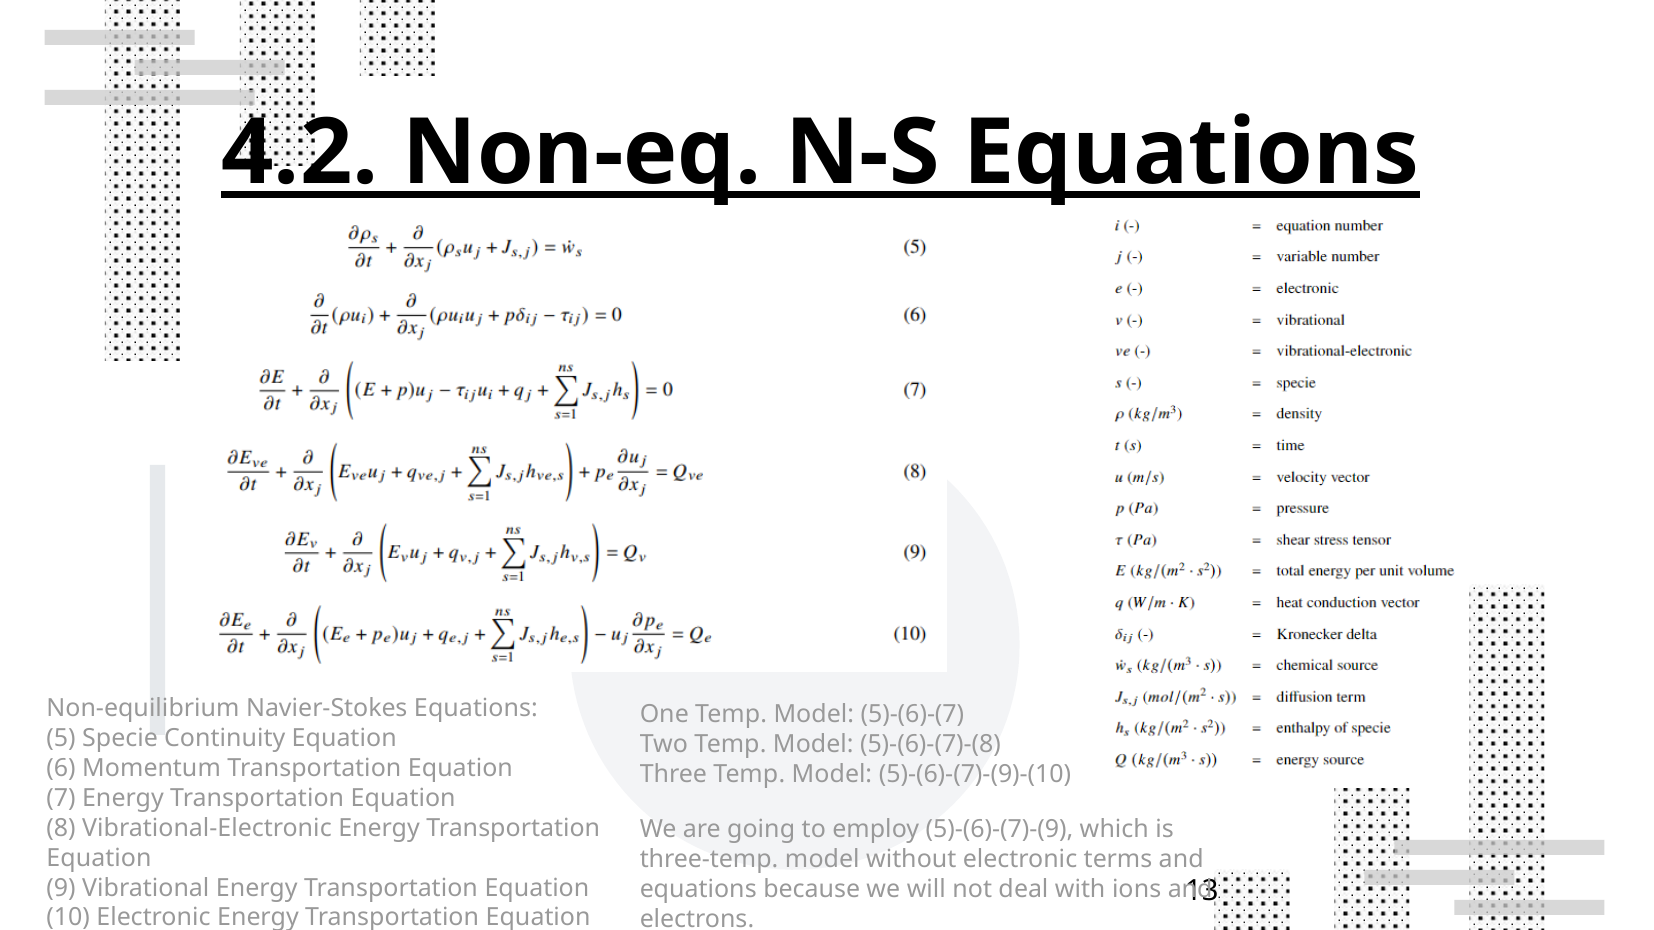

# 4.2. Non-eq. N-S Equations
Non-equilibrium Navier-Stokes Equations:
(5) Specie Continuity Equation
(6) Momentum Transportation Equation
(7) Energy Transportation Equation
(8) Vibrational-Electronic Energy Transportation Equation
(9) Vibrational Energy Transportation Equation
(10) Electronic Energy Transportation Equation
One Temp. Model: (5)-(6)-(7)
Two Temp. Model: (5)-(6)-(7)-(8)
Three Temp. Model: (5)-(6)-(7)-(9)-(10)
We are going to employ (5)-(6)-(7)-(9), which is three-temp. model without electronic terms and equations because we will not deal with ions and electrons.
13